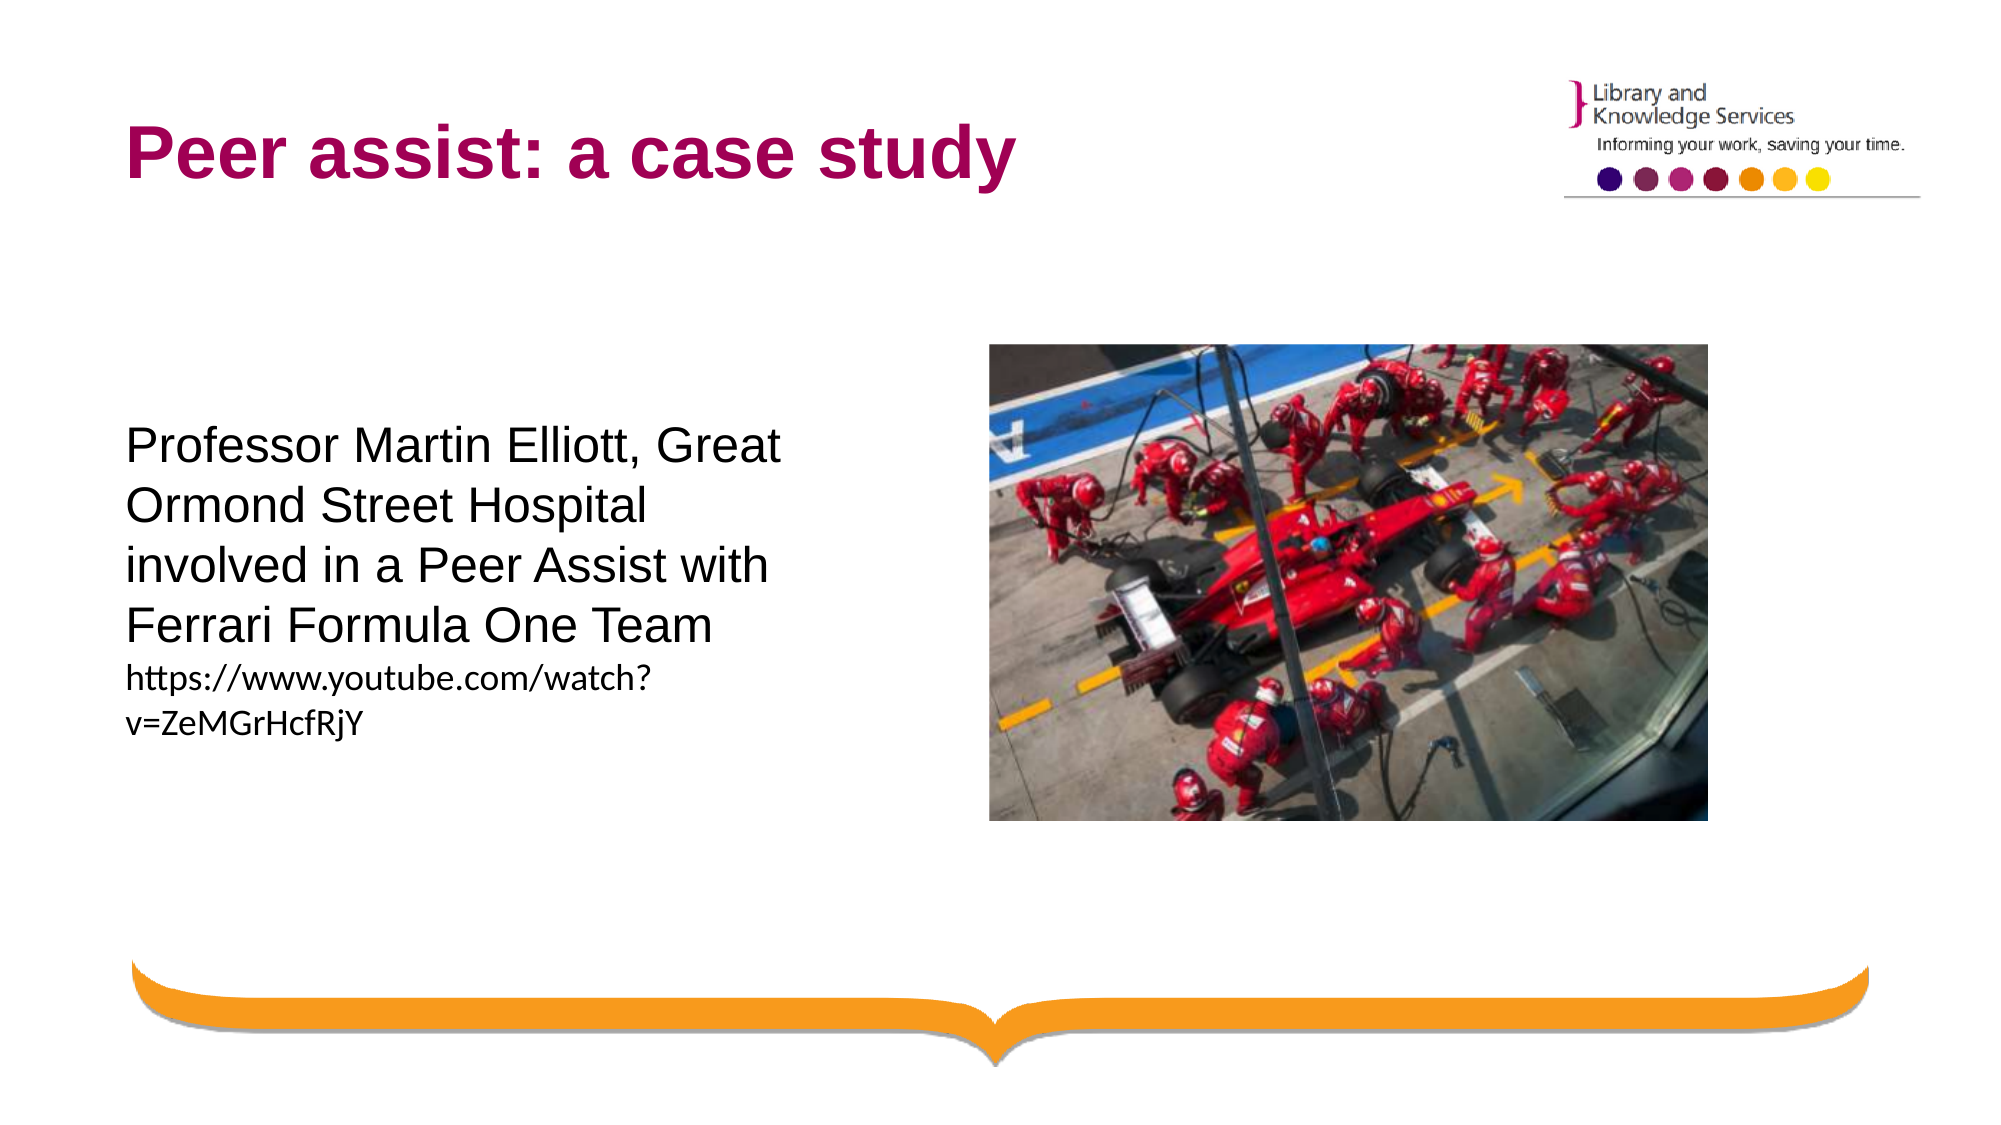

# Peer assist: a case study
Professor Martin Elliott, Great Ormond Street Hospital involved in a Peer Assist with Ferrari Formula One Team
https://www.youtube.com/watch?v=ZeMGrHcfRjY